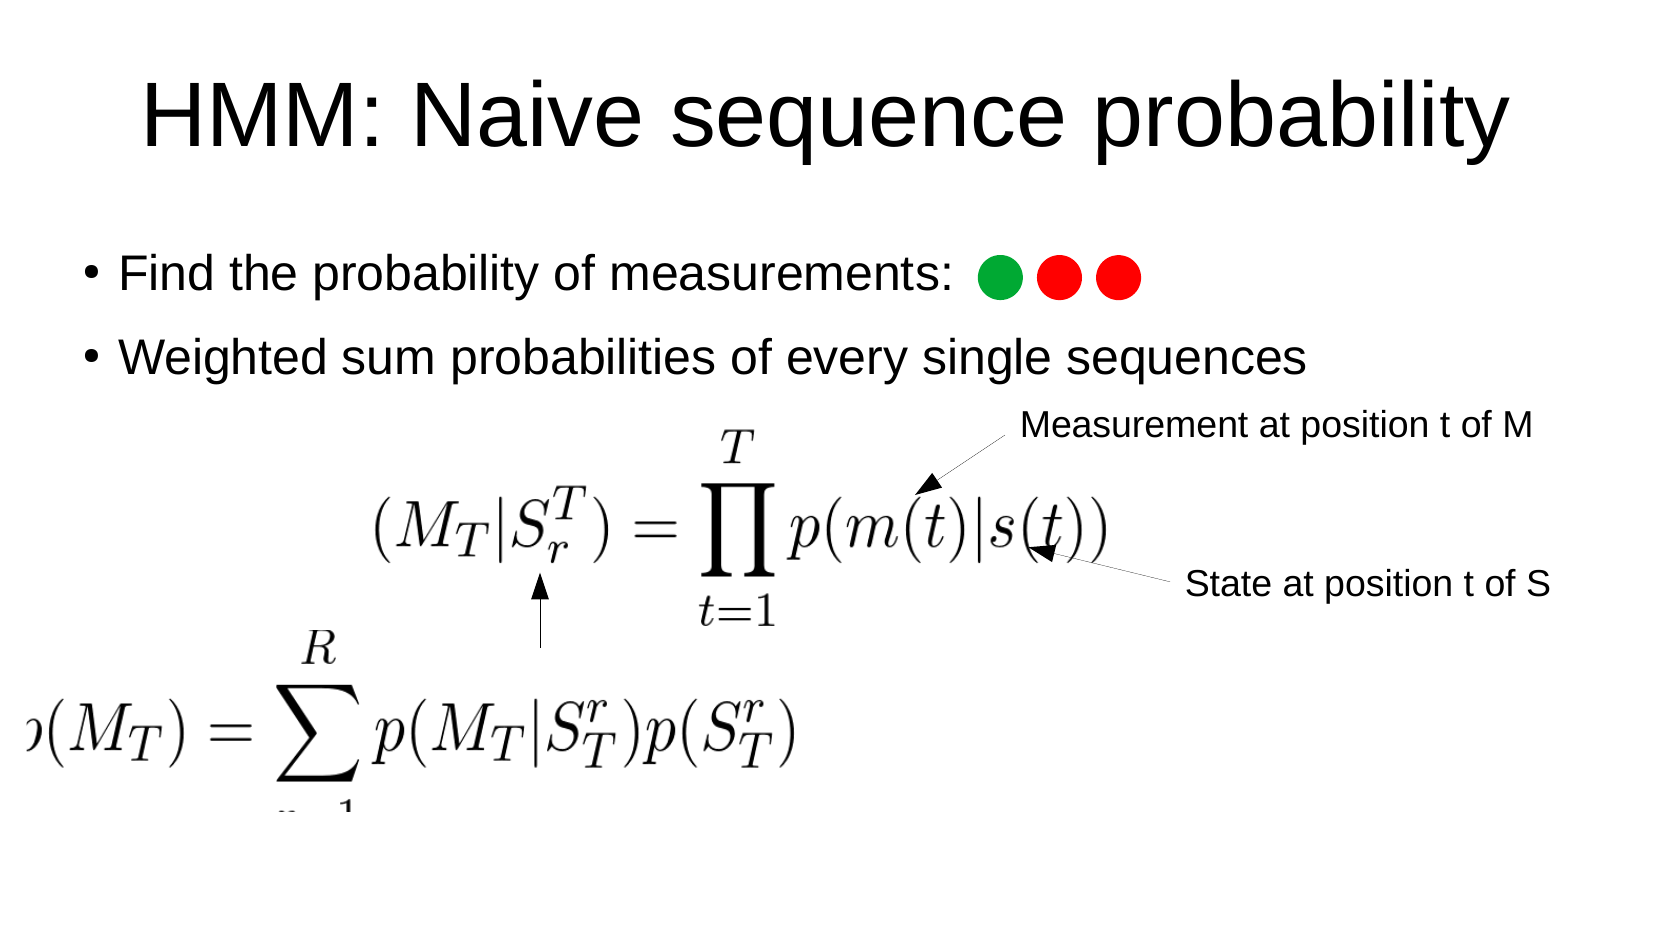

# HMM: Naive sequence probability
Find the probability of measurements:
Weighted sum probabilities of every single sequences
Measurement at position t of M
State at position t of S